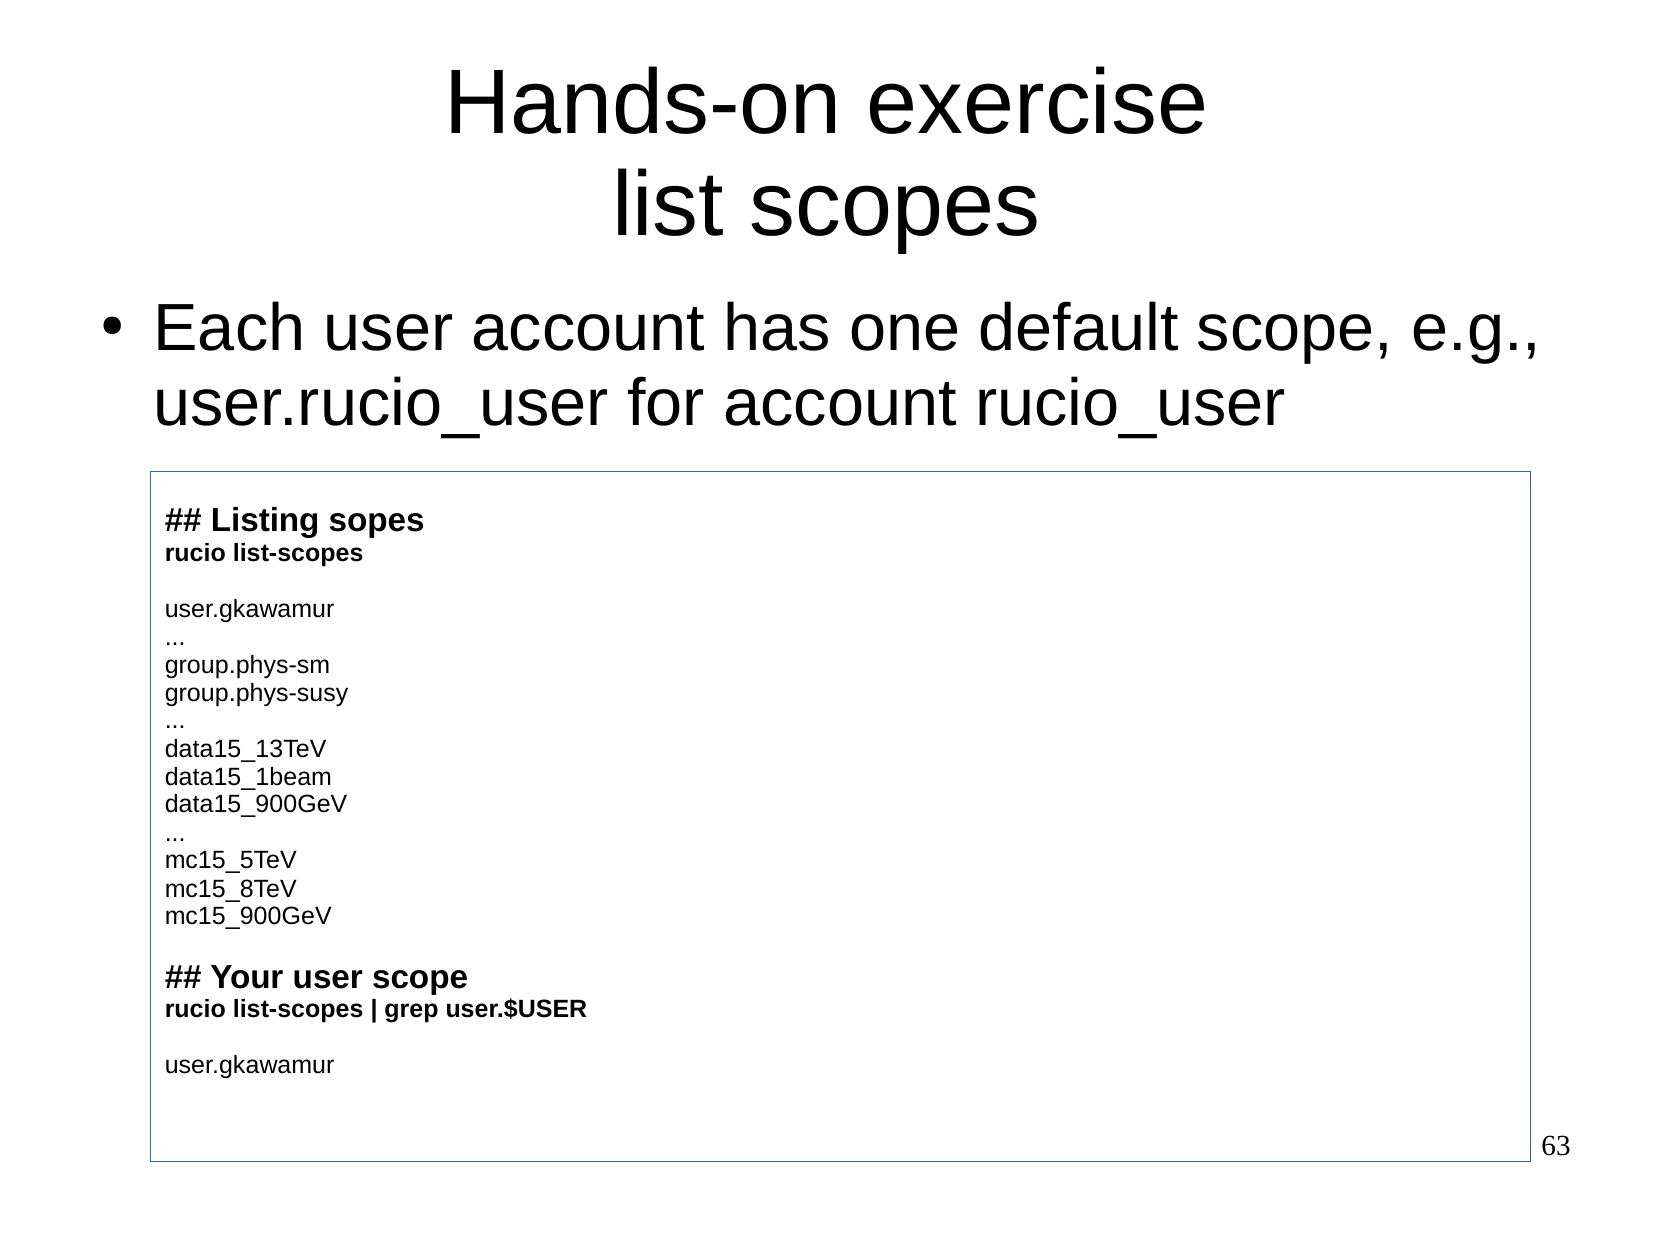

# Hands-on exercise list scopes
Each user account has one default scope, e.g., user.rucio_user for account rucio_user
## Listing sopes
rucio list-scopes
user.gkawamur
...
group.phys-sm
group.phys-susy
...
data15_13TeV
data15_1beam
data15_900GeV
...
mc15_5TeV
mc15_8TeV
mc15_900GeV
## Your user scope
rucio list-scopes | grep user.$USER
user.gkawamur
63